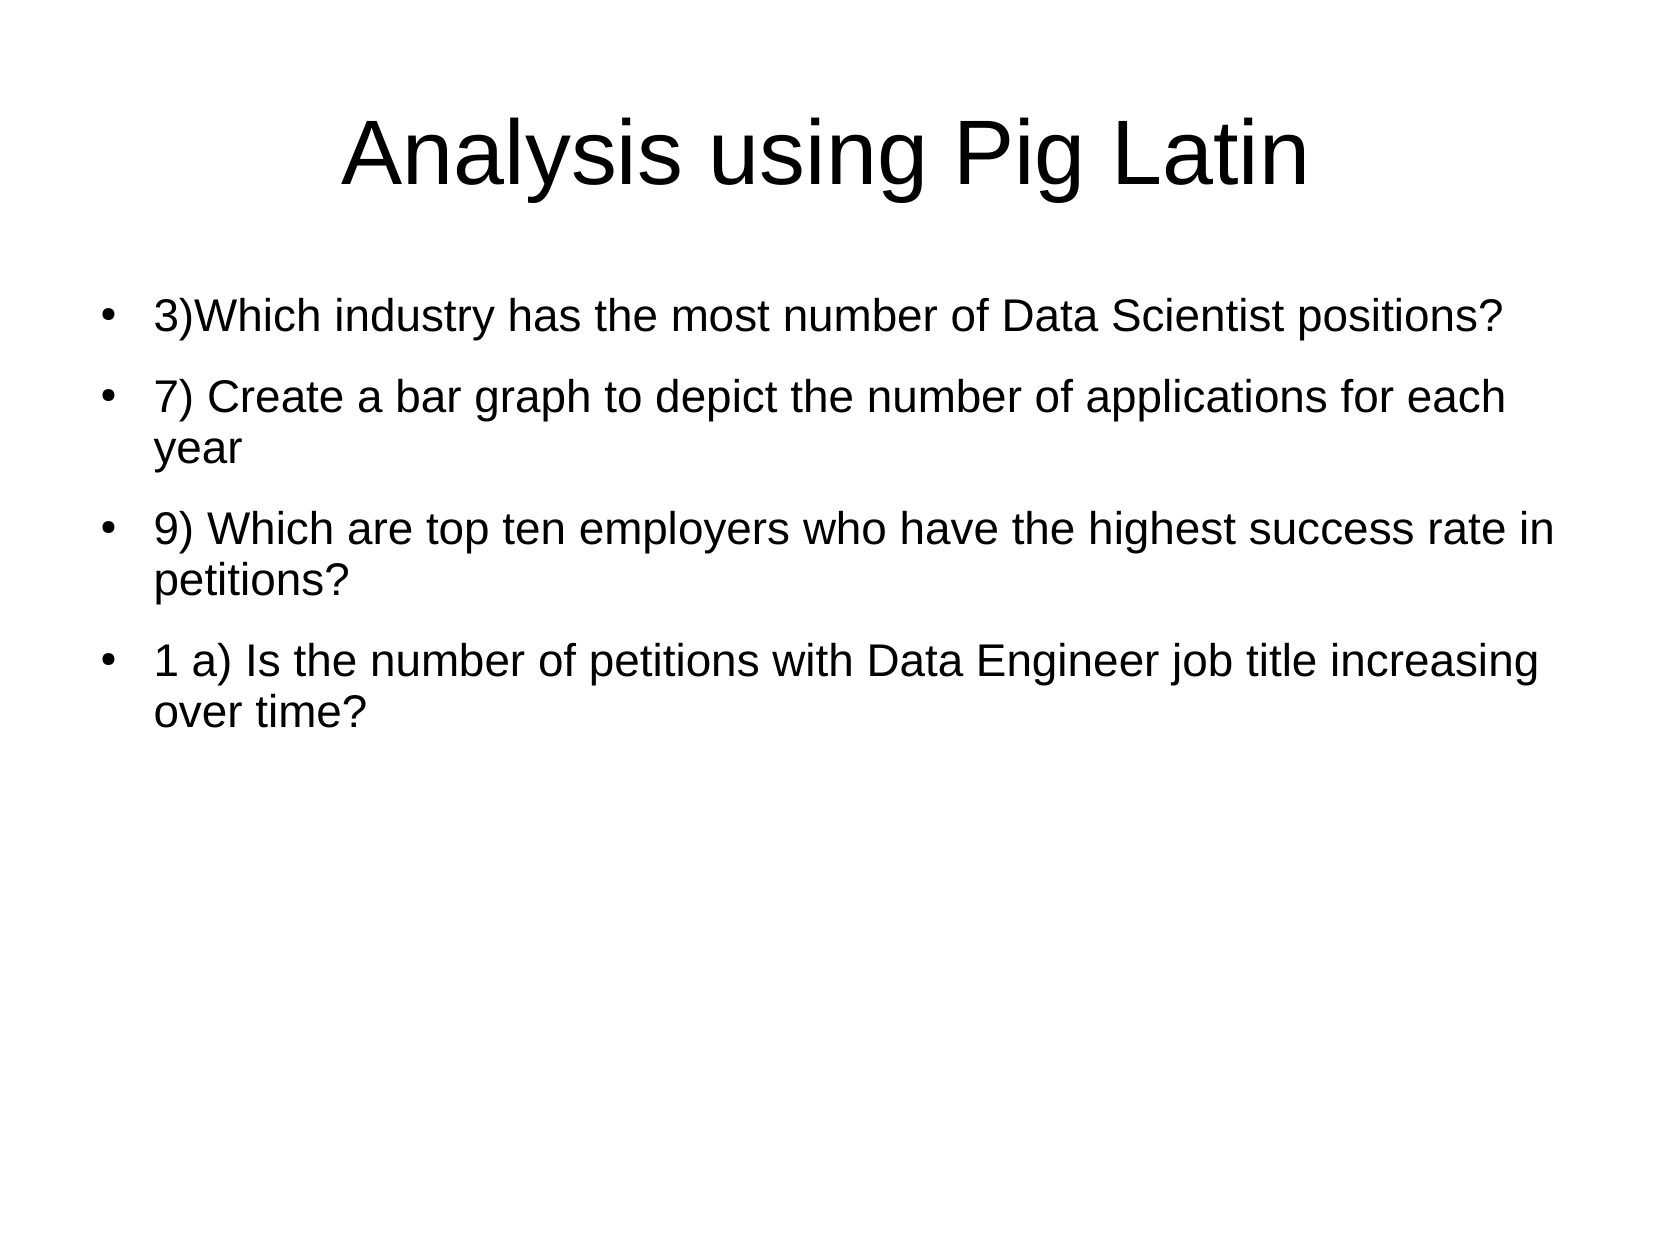

# Analysis using Pig Latin
3)Which industry has the most number of Data Scientist positions?
7) Create a bar graph to depict the number of applications for each year
9) Which are top ten employers who have the highest success rate in petitions?
1 a) Is the number of petitions with Data Engineer job title increasing over time?